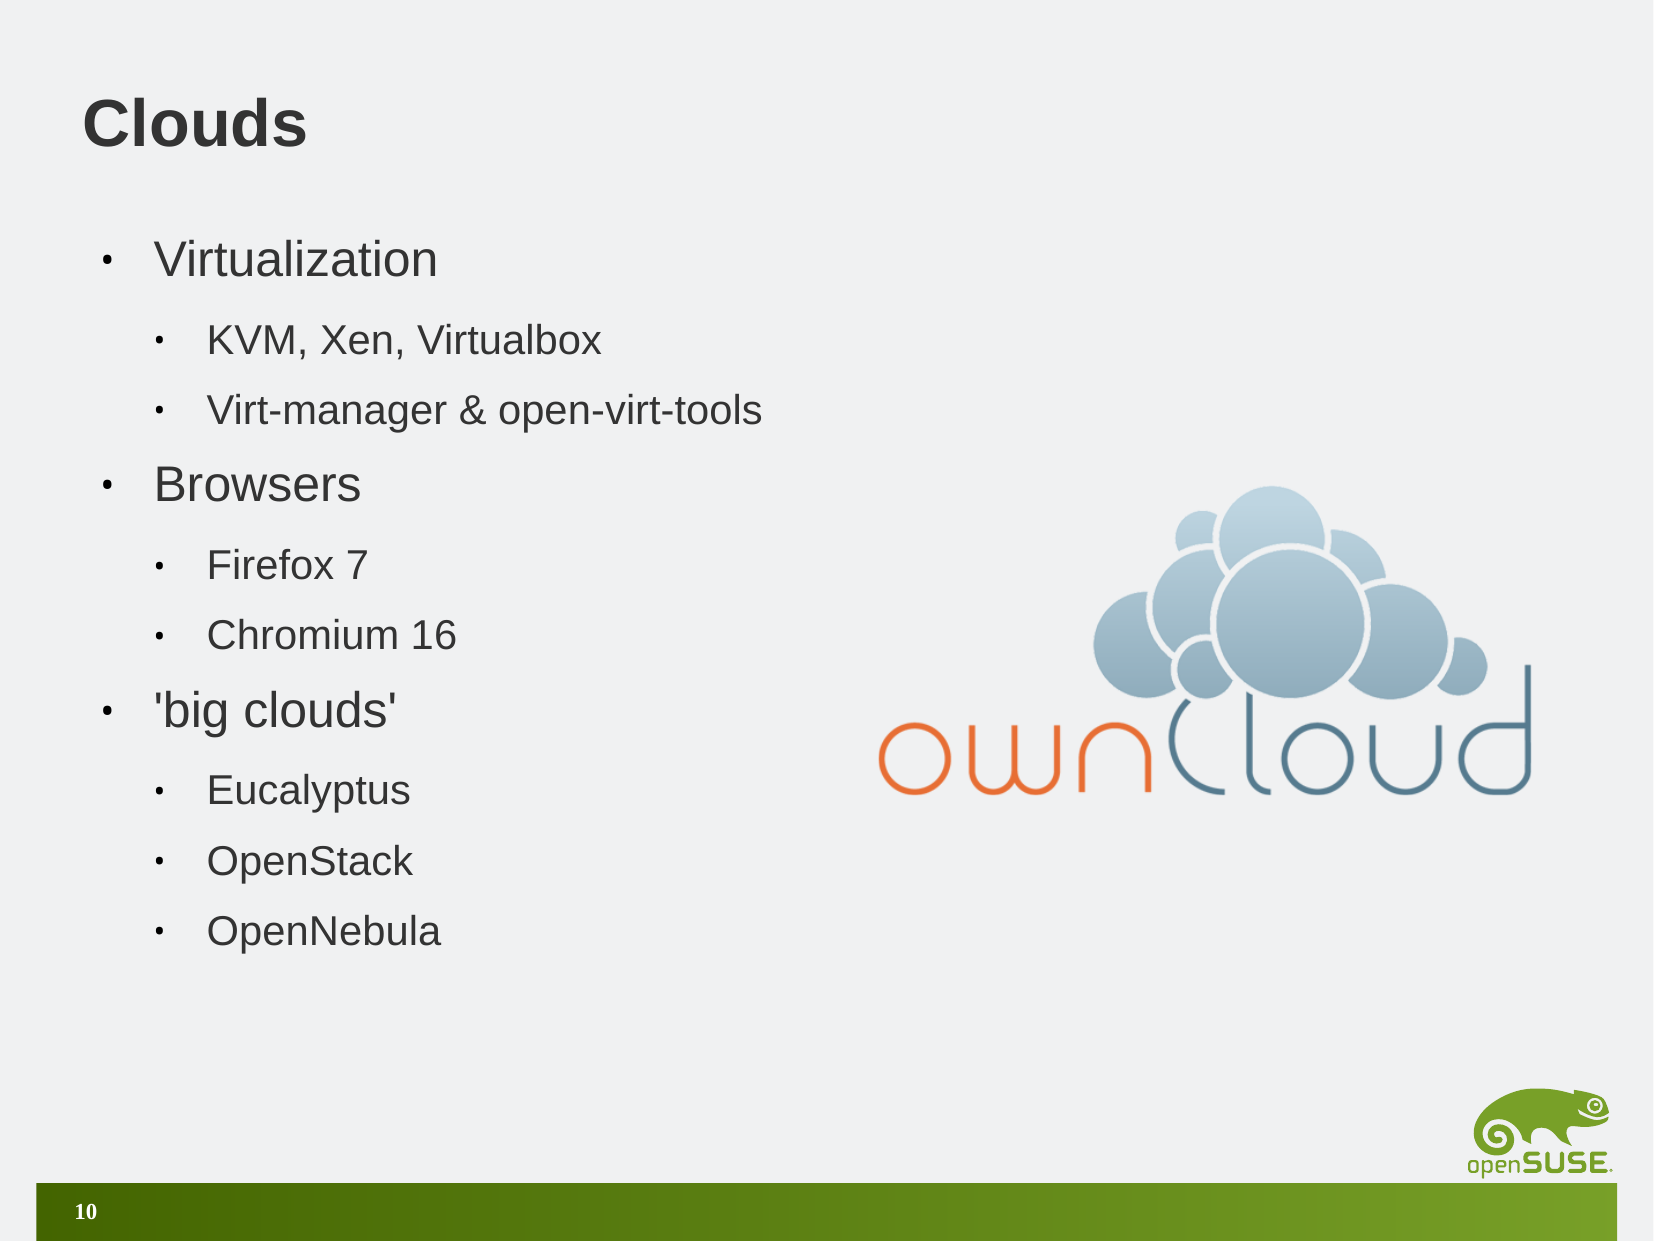

# Clouds
Virtualization
KVM, Xen, Virtualbox
Virt-manager & open-virt-tools
Browsers
Firefox 7
Chromium 16
'big clouds'
Eucalyptus
OpenStack
OpenNebula
10